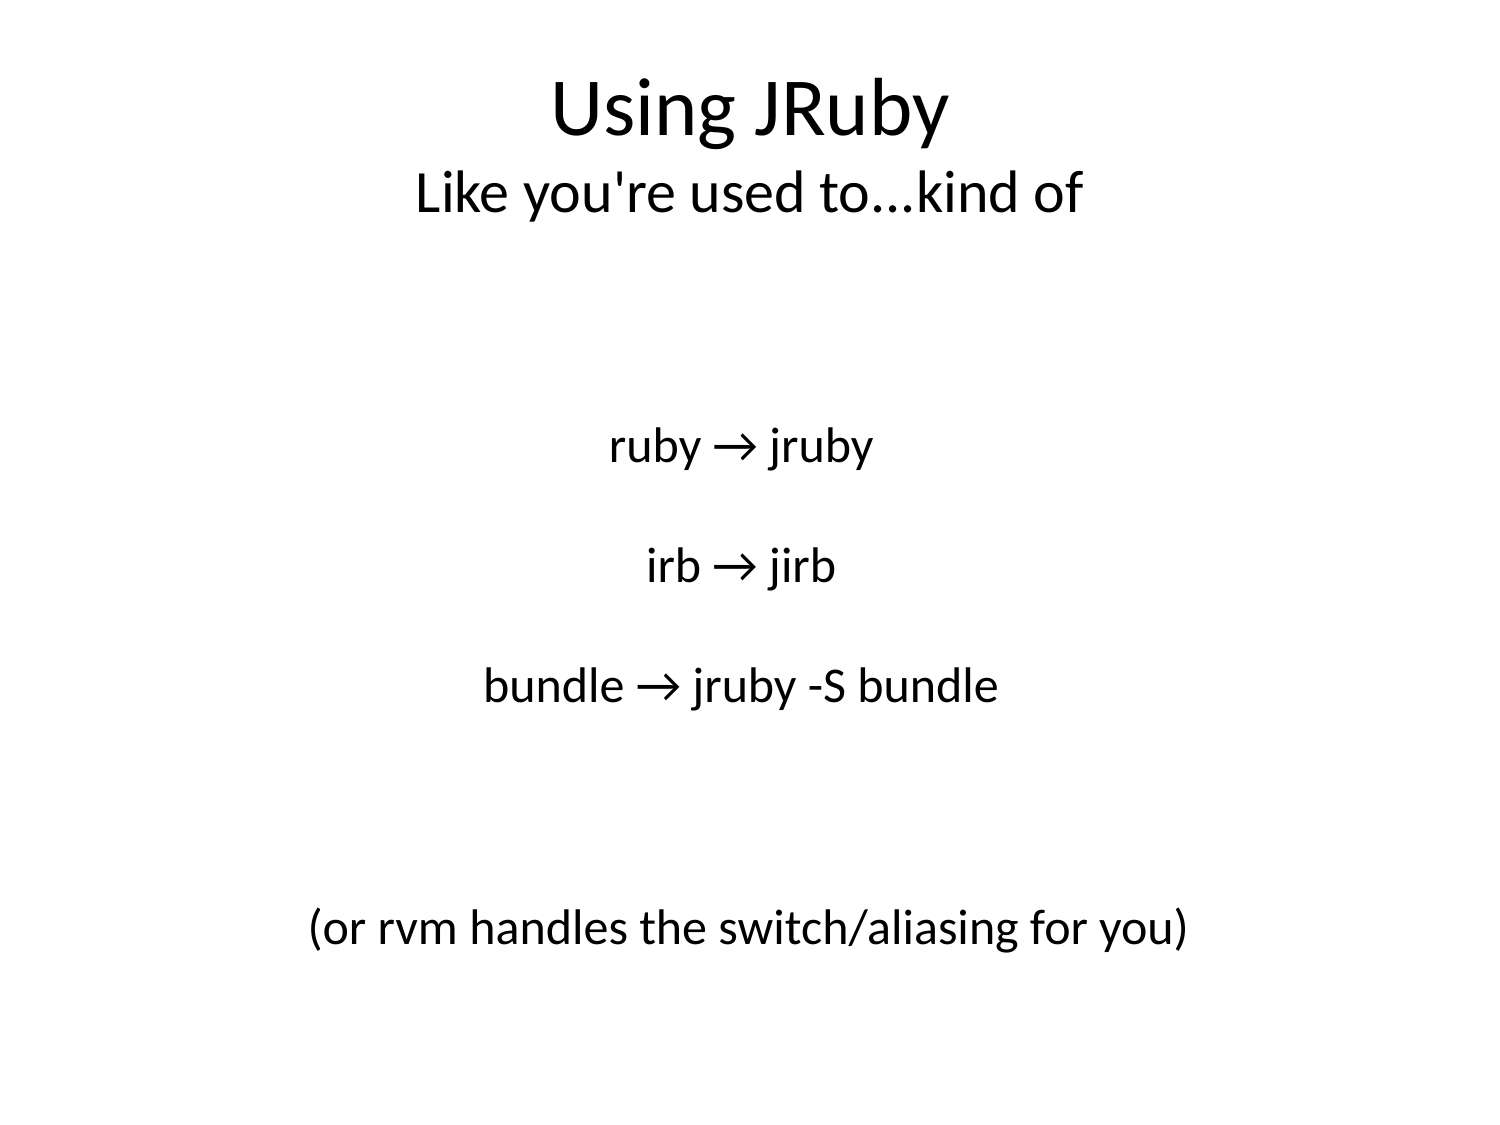

# Using JRuby Like you're used to...kind of
ruby → jruby
irb → jirb
bundle → jruby -S bundle
(or rvm handles the switch/aliasing for you)